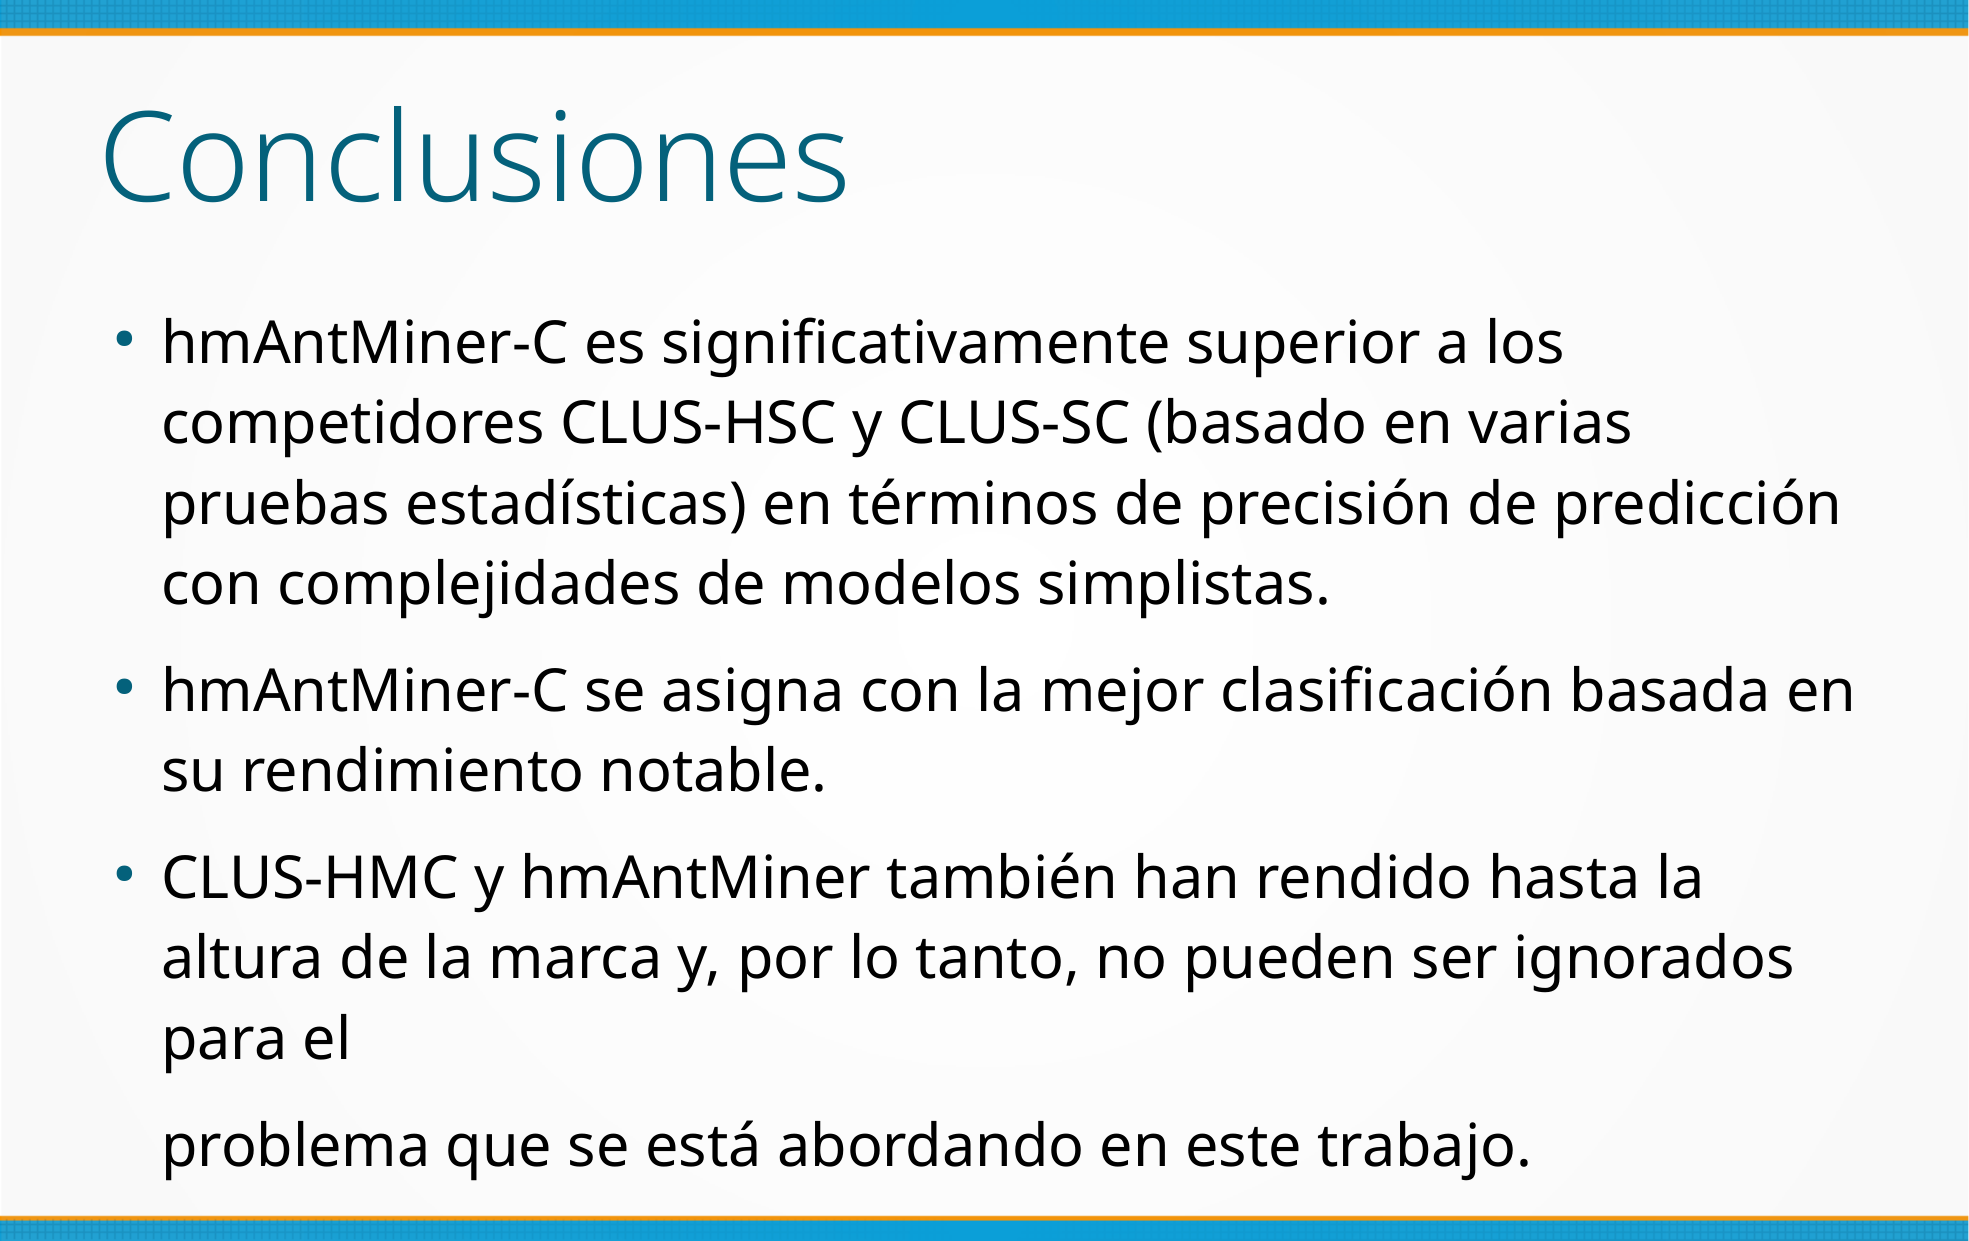

# Conclusiones
hmAntMiner-C es significativamente superior a los competidores CLUS-HSC y CLUS-SC (basado en varias pruebas estadísticas) en términos de precisión de predicción con complejidades de modelos simplistas.
hmAntMiner-C se asigna con la mejor clasificación basada en su rendimiento notable.
CLUS-HMC y hmAntMiner también han rendido hasta la altura de la marca y, por lo tanto, no pueden ser ignorados para el
problema que se está abordando en este trabajo.